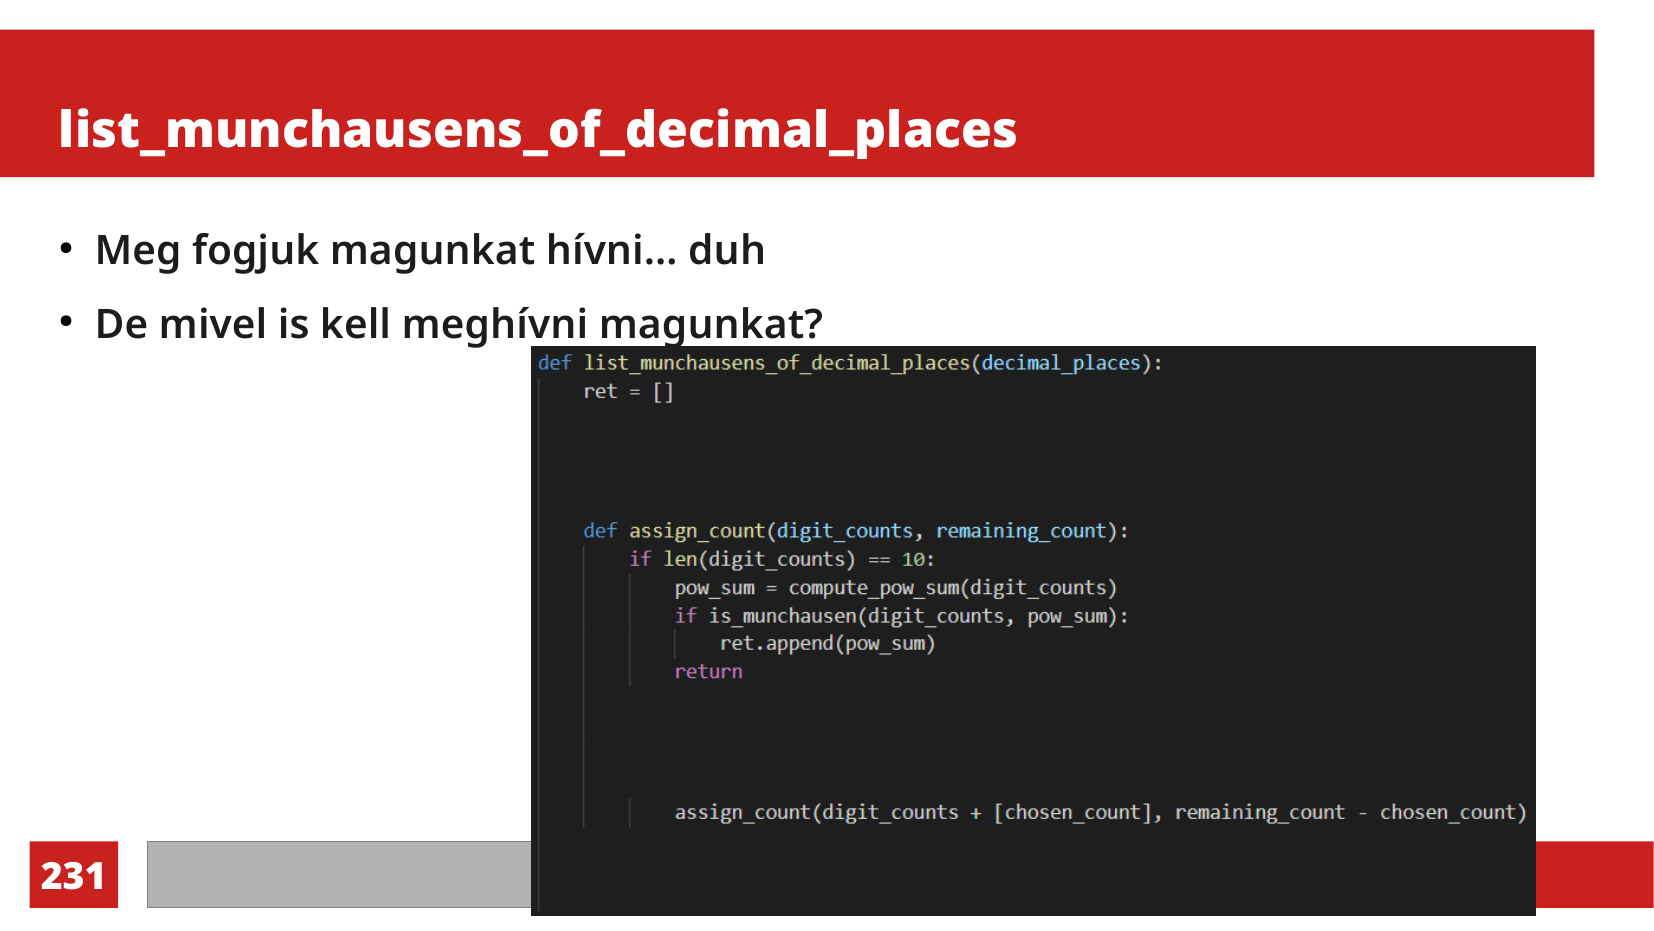

# list_munchausens_of_decimal_places
Meg fogjuk magunkat hívni… duh
De mivel is kell meghívni magunkat?
231